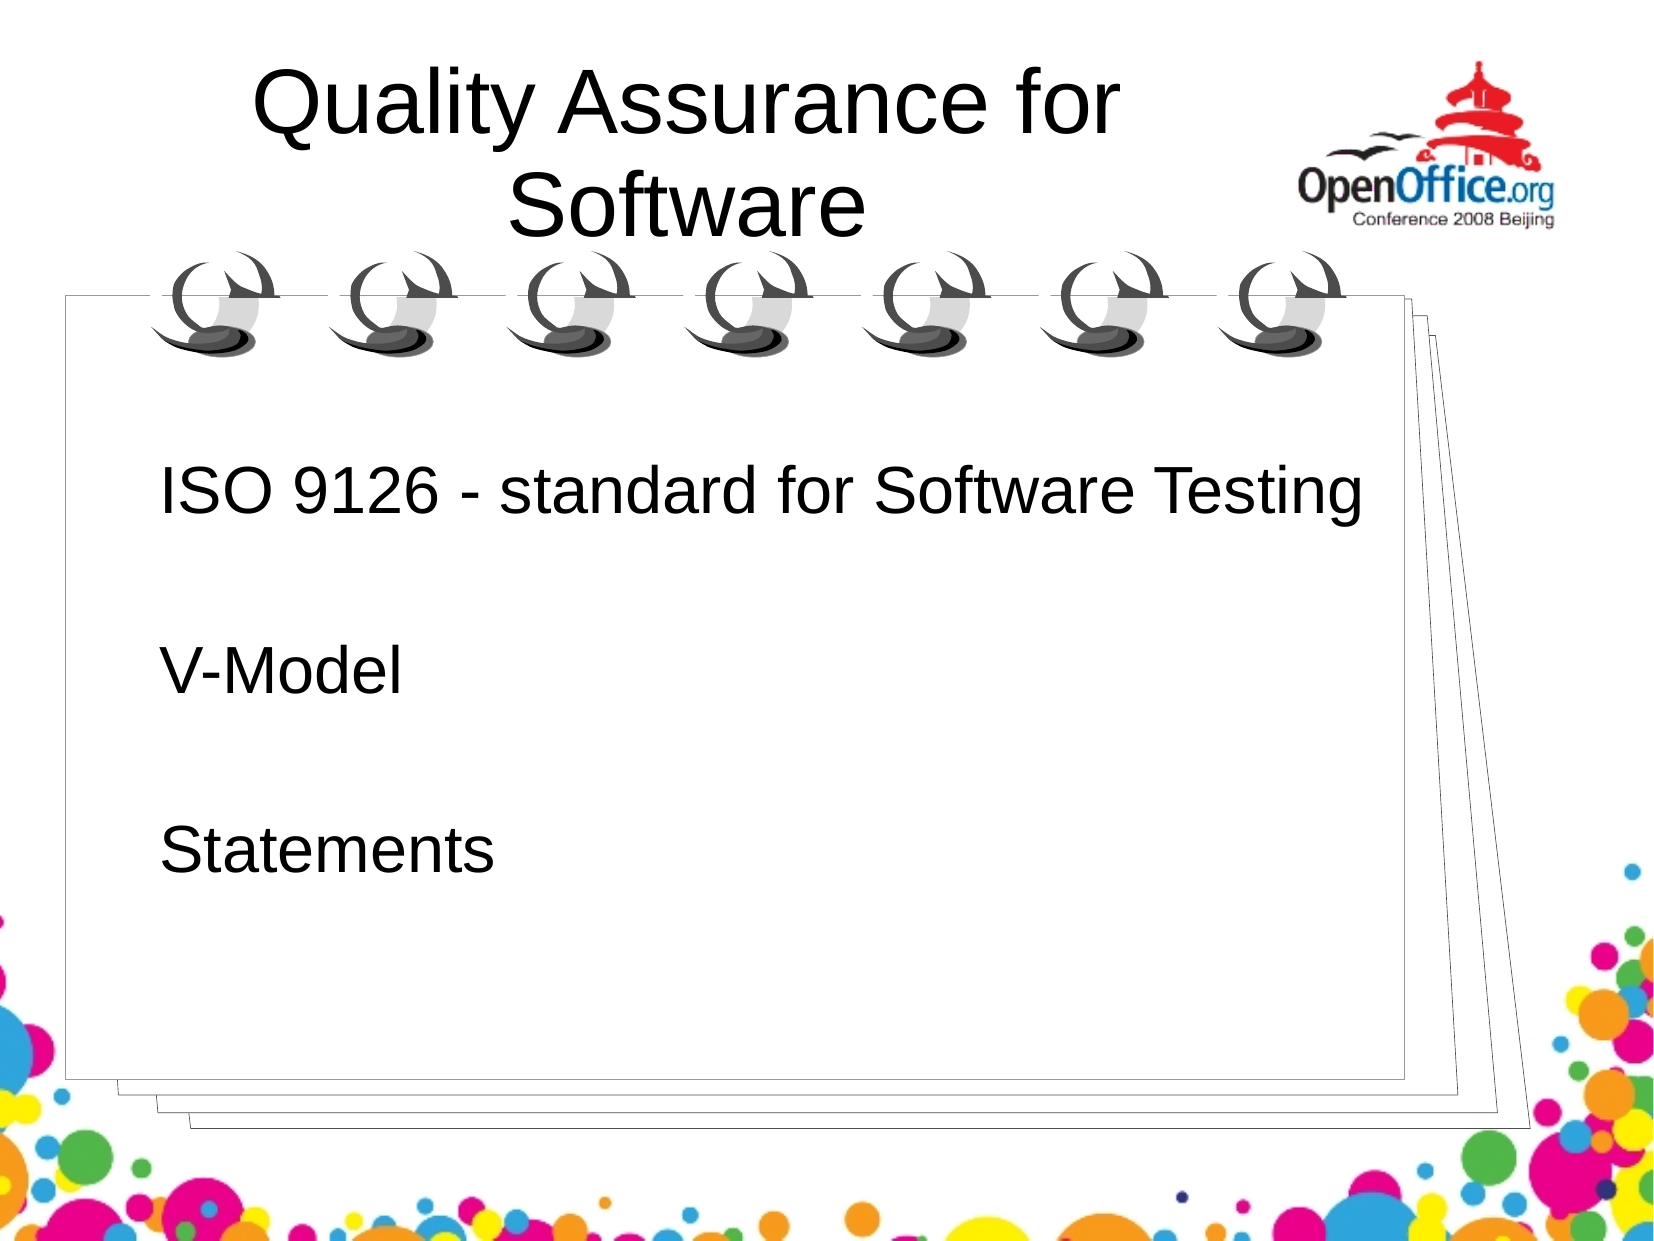

# Quality Assurance for Software
ISO 9126 - standard for Software Testing
V-Model
Statements